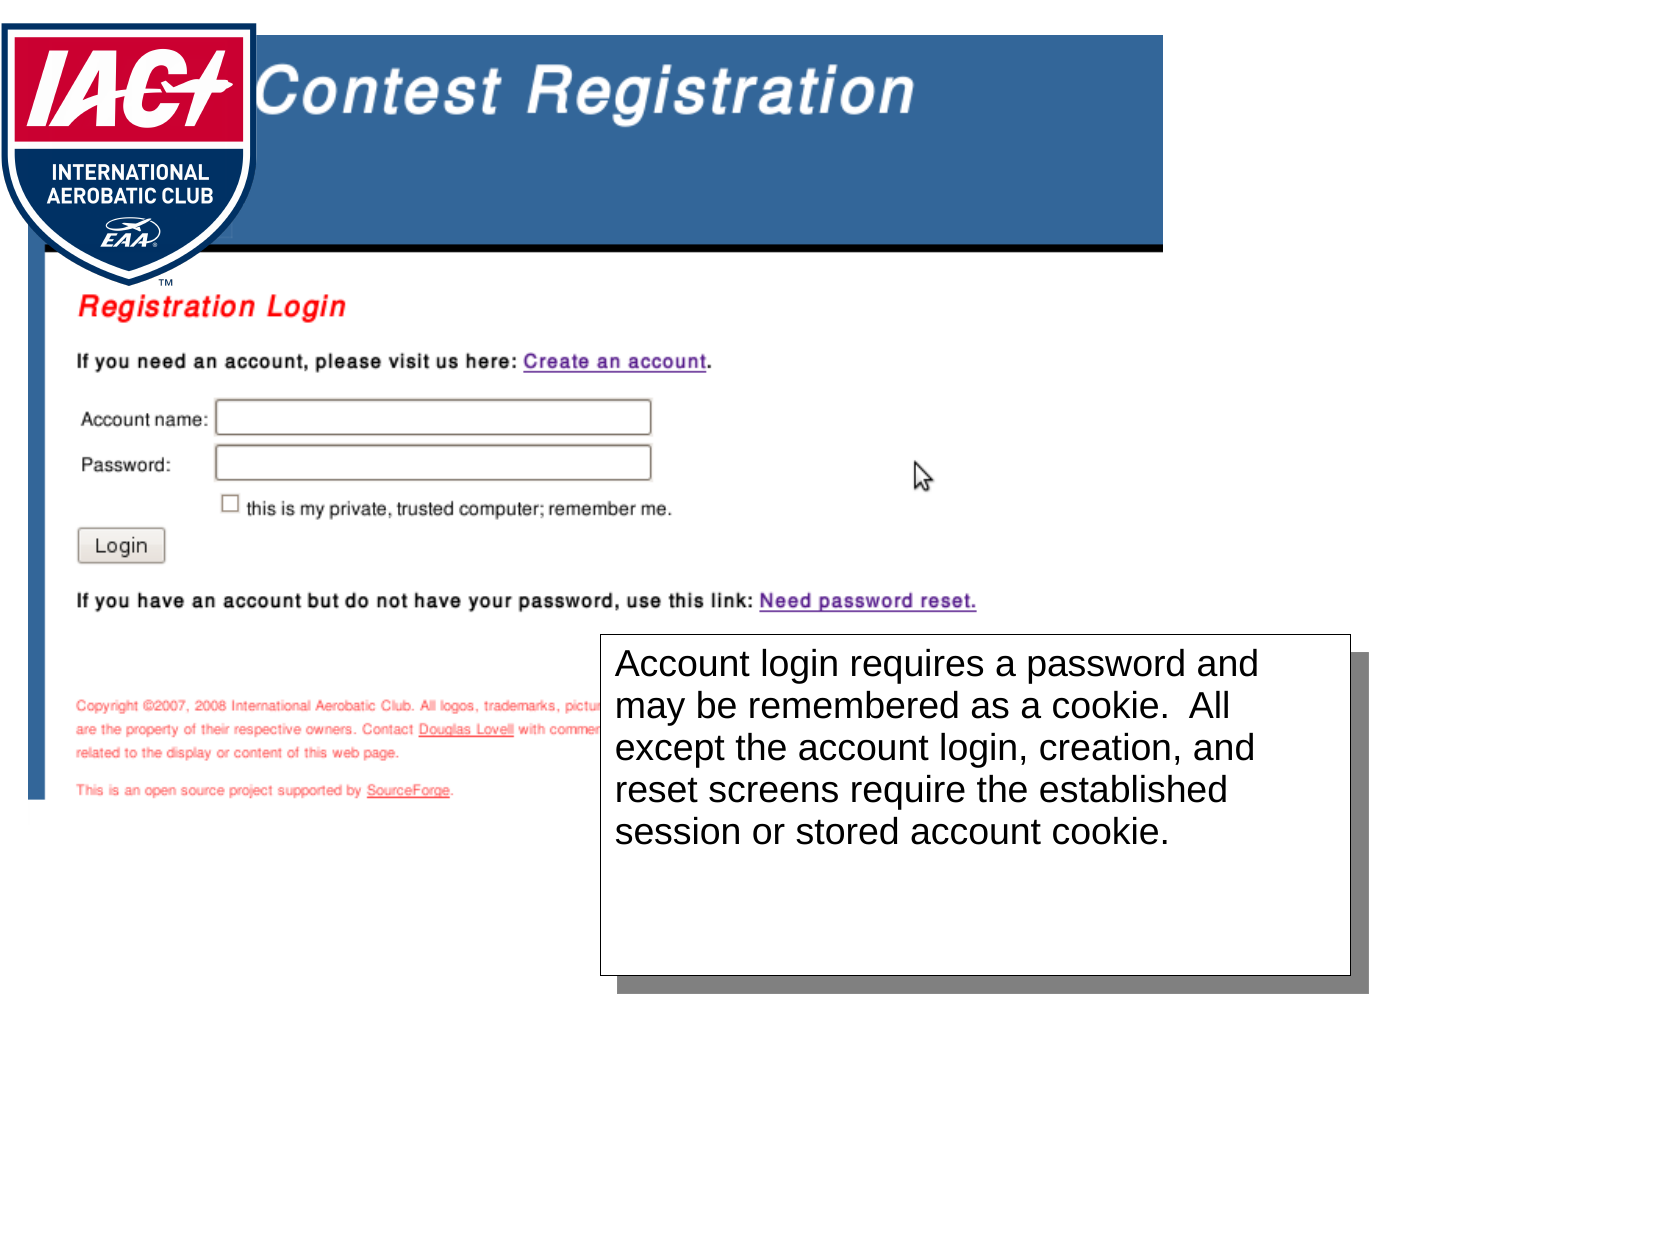

Account login requires a password and may be remembered as a cookie. All except the account login, creation, and reset screens require the established session or stored account cookie.